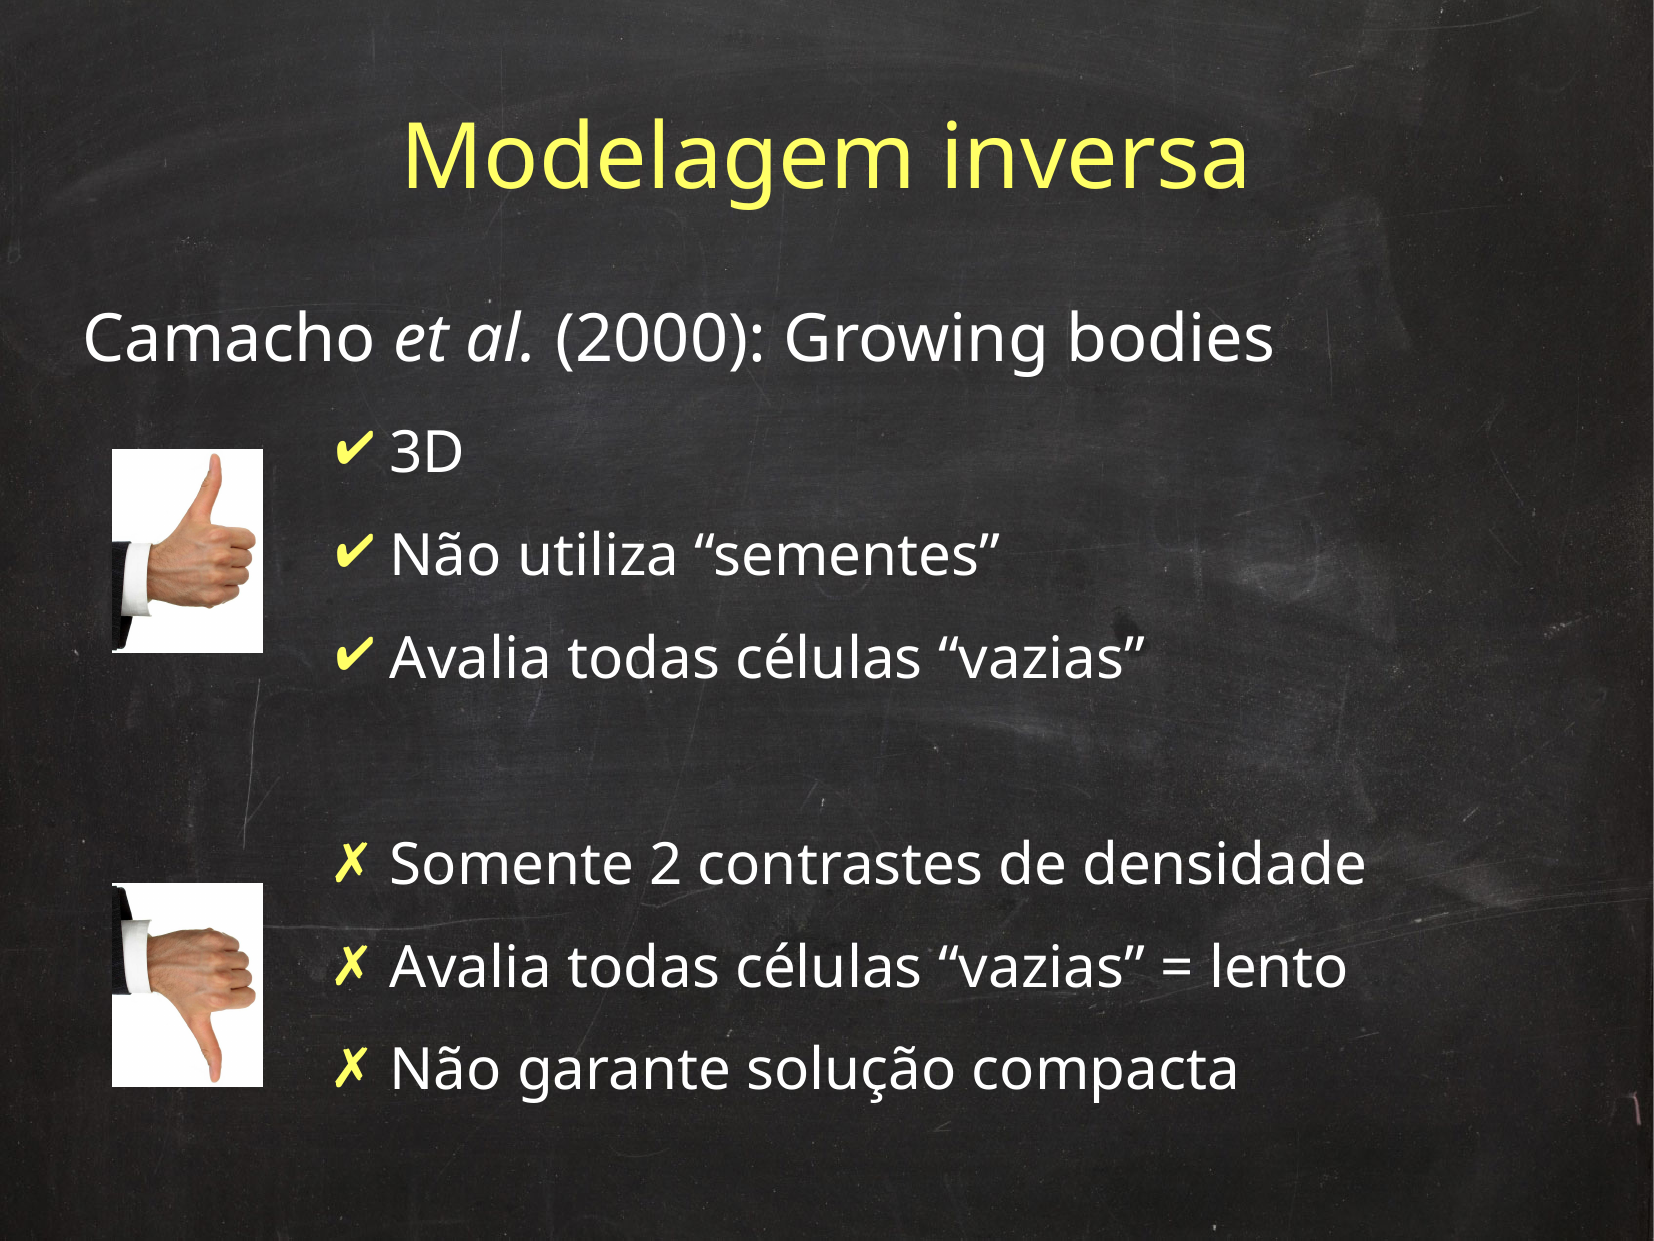

# Modelagem inversa
Camacho et al. (2000): Growing bodies
3D
Não utiliza “sementes”
Avalia todas células “vazias”
Somente 2 contrastes de densidade
Avalia todas células “vazias” = lento
Não garante solução compacta